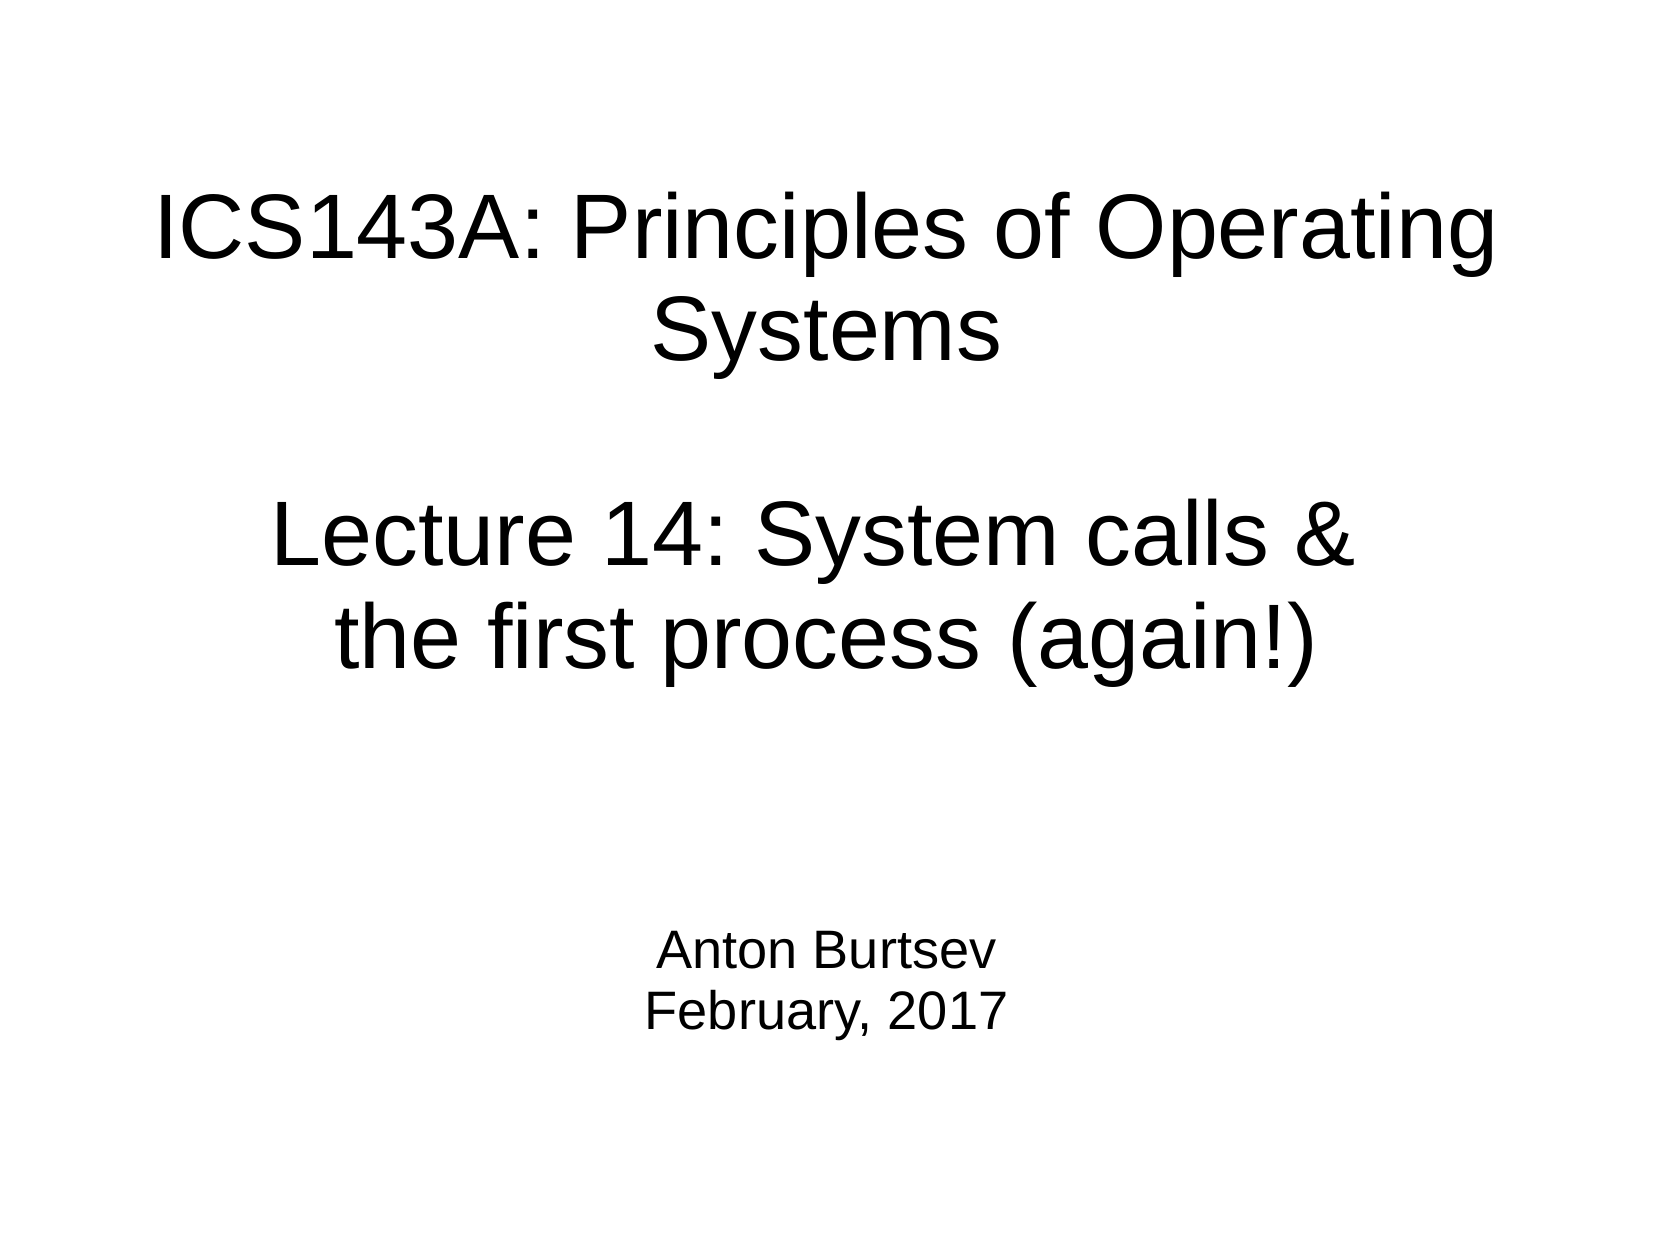

# ICS143A: Principles of Operating Systems Lecture 14: System calls & the first process (again!)
Anton Burtsev
February, 2017